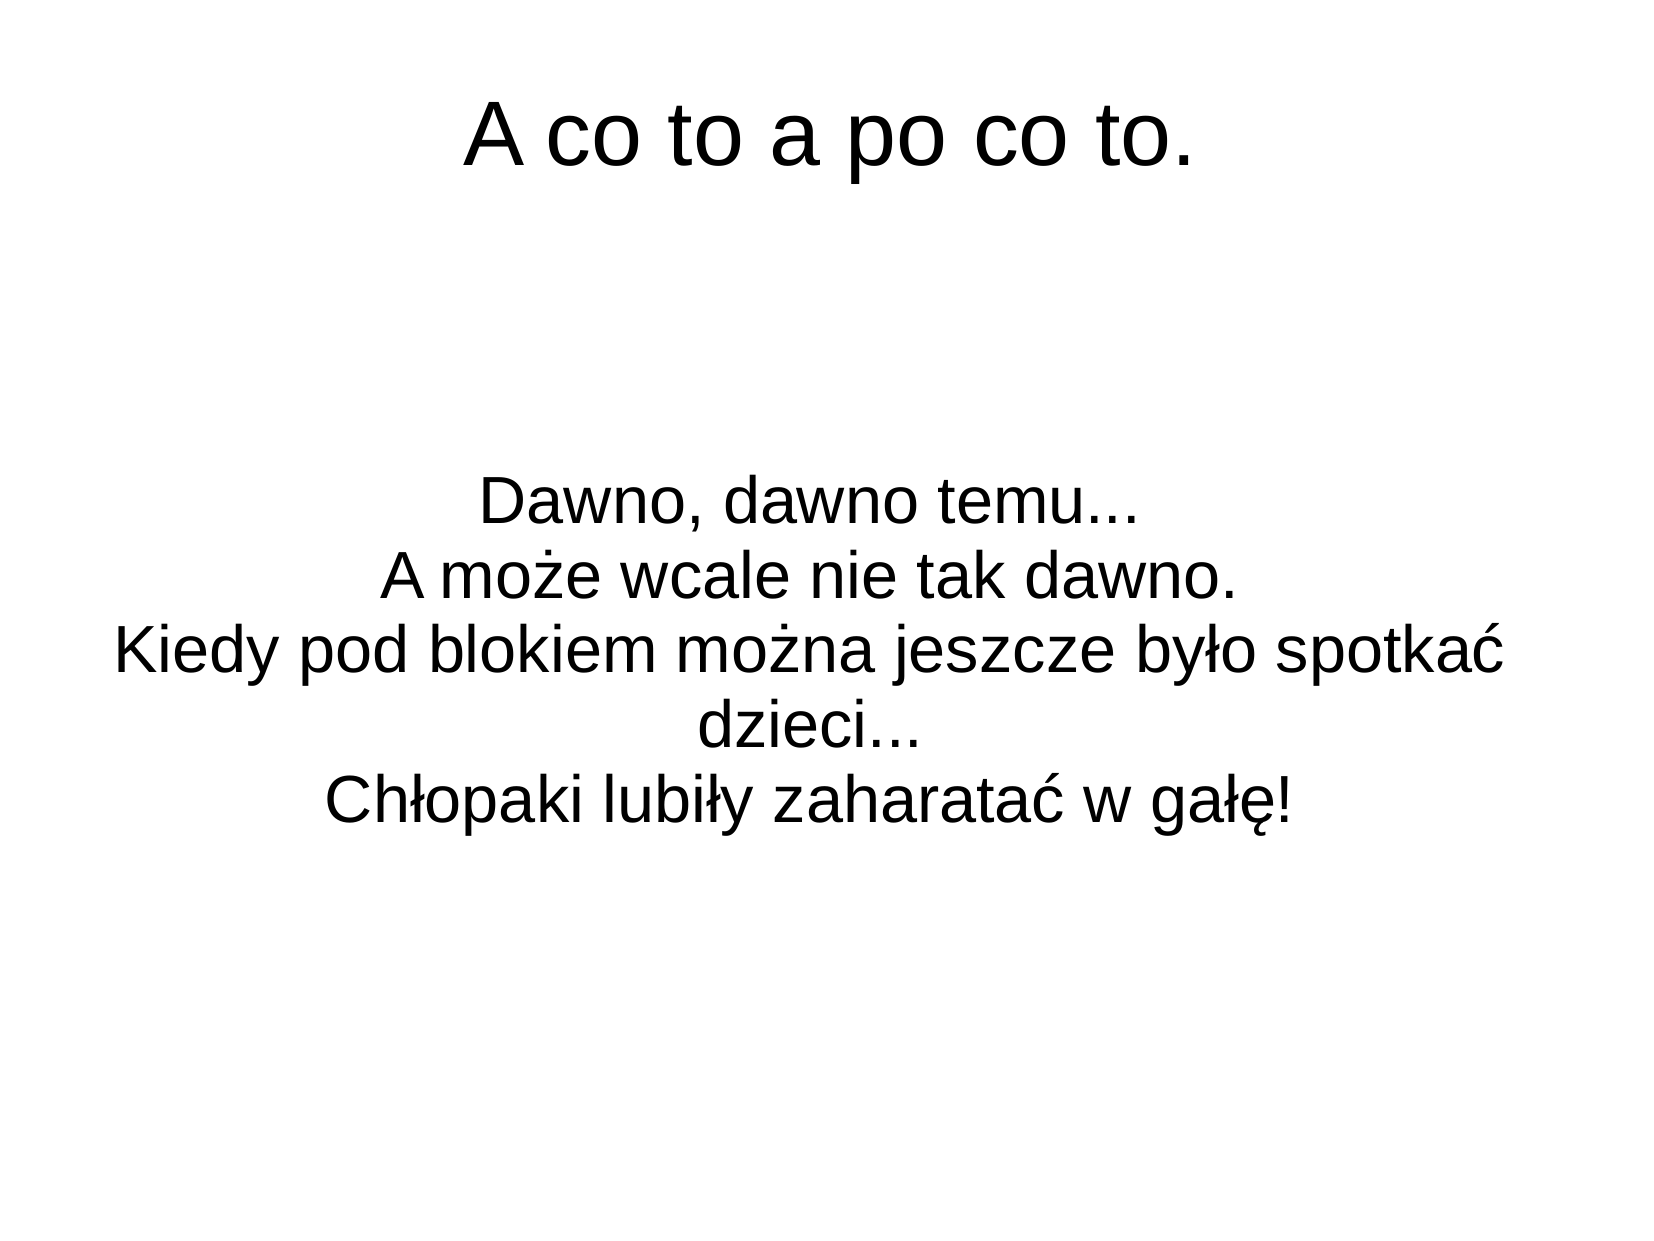

# A co to a po co to.
Dawno, dawno temu...
A może wcale nie tak dawno.
Kiedy pod blokiem można jeszcze było spotkać dzieci...
Chłopaki lubiły zaharatać w gałę!